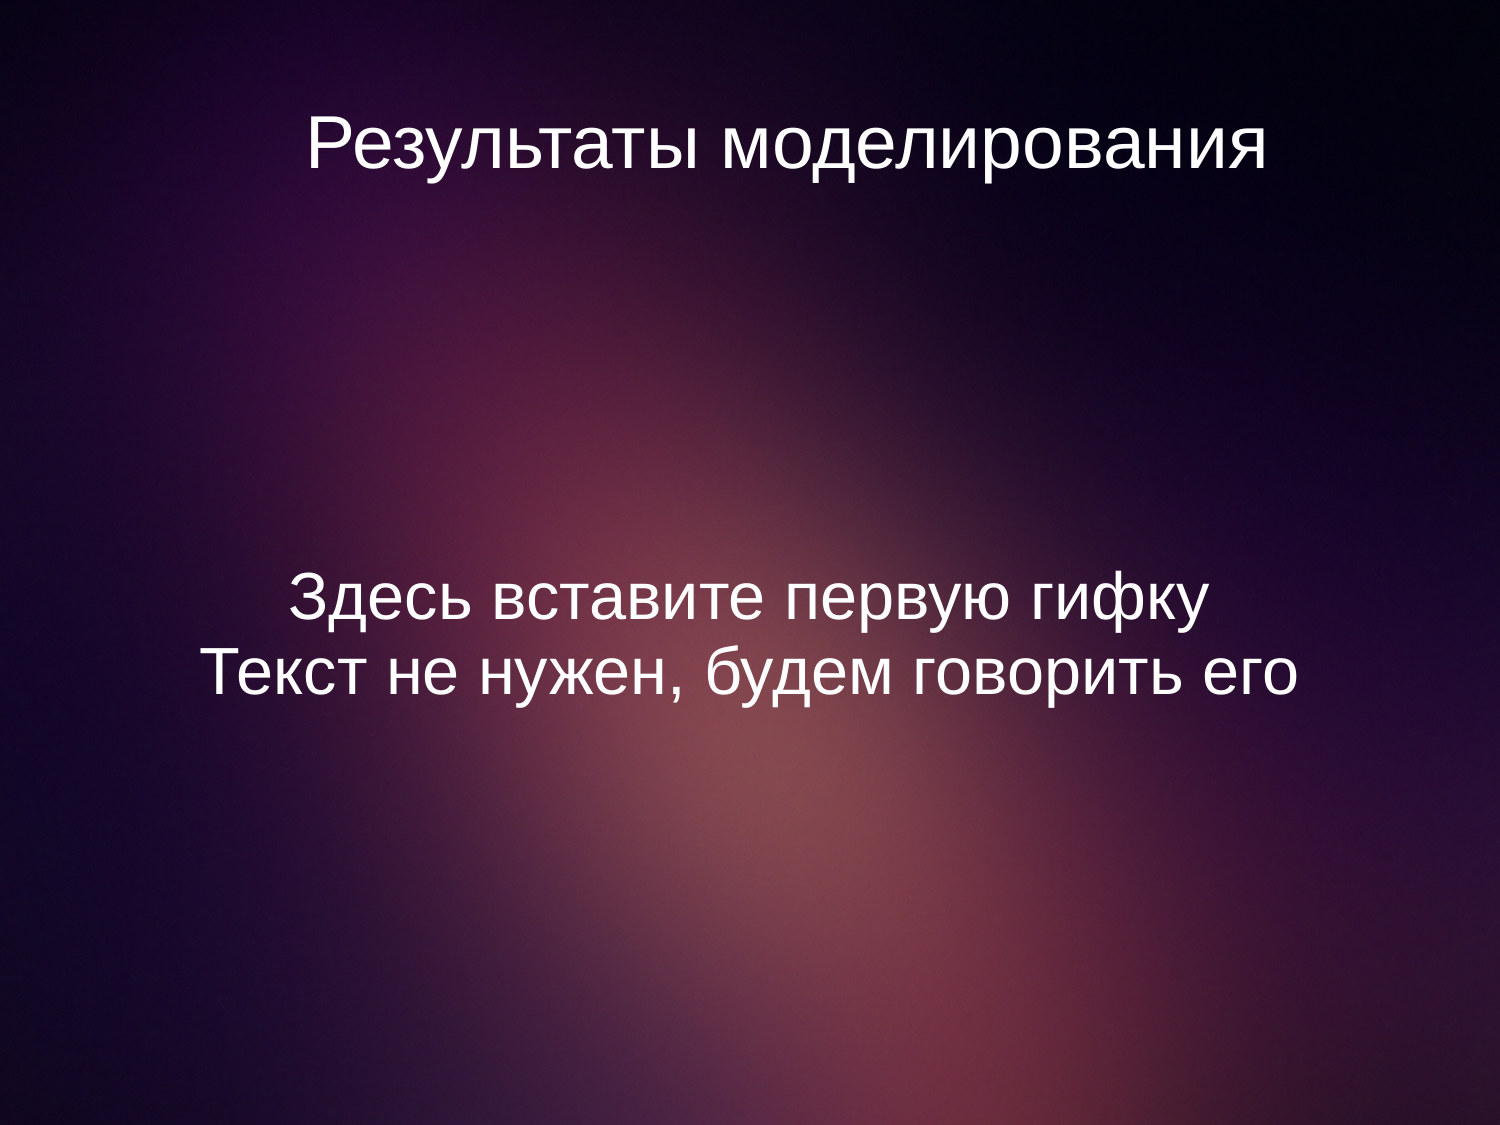

# Результаты моделирования
Здесь вставите первую гифку
Текст не нужен, будем говорить его